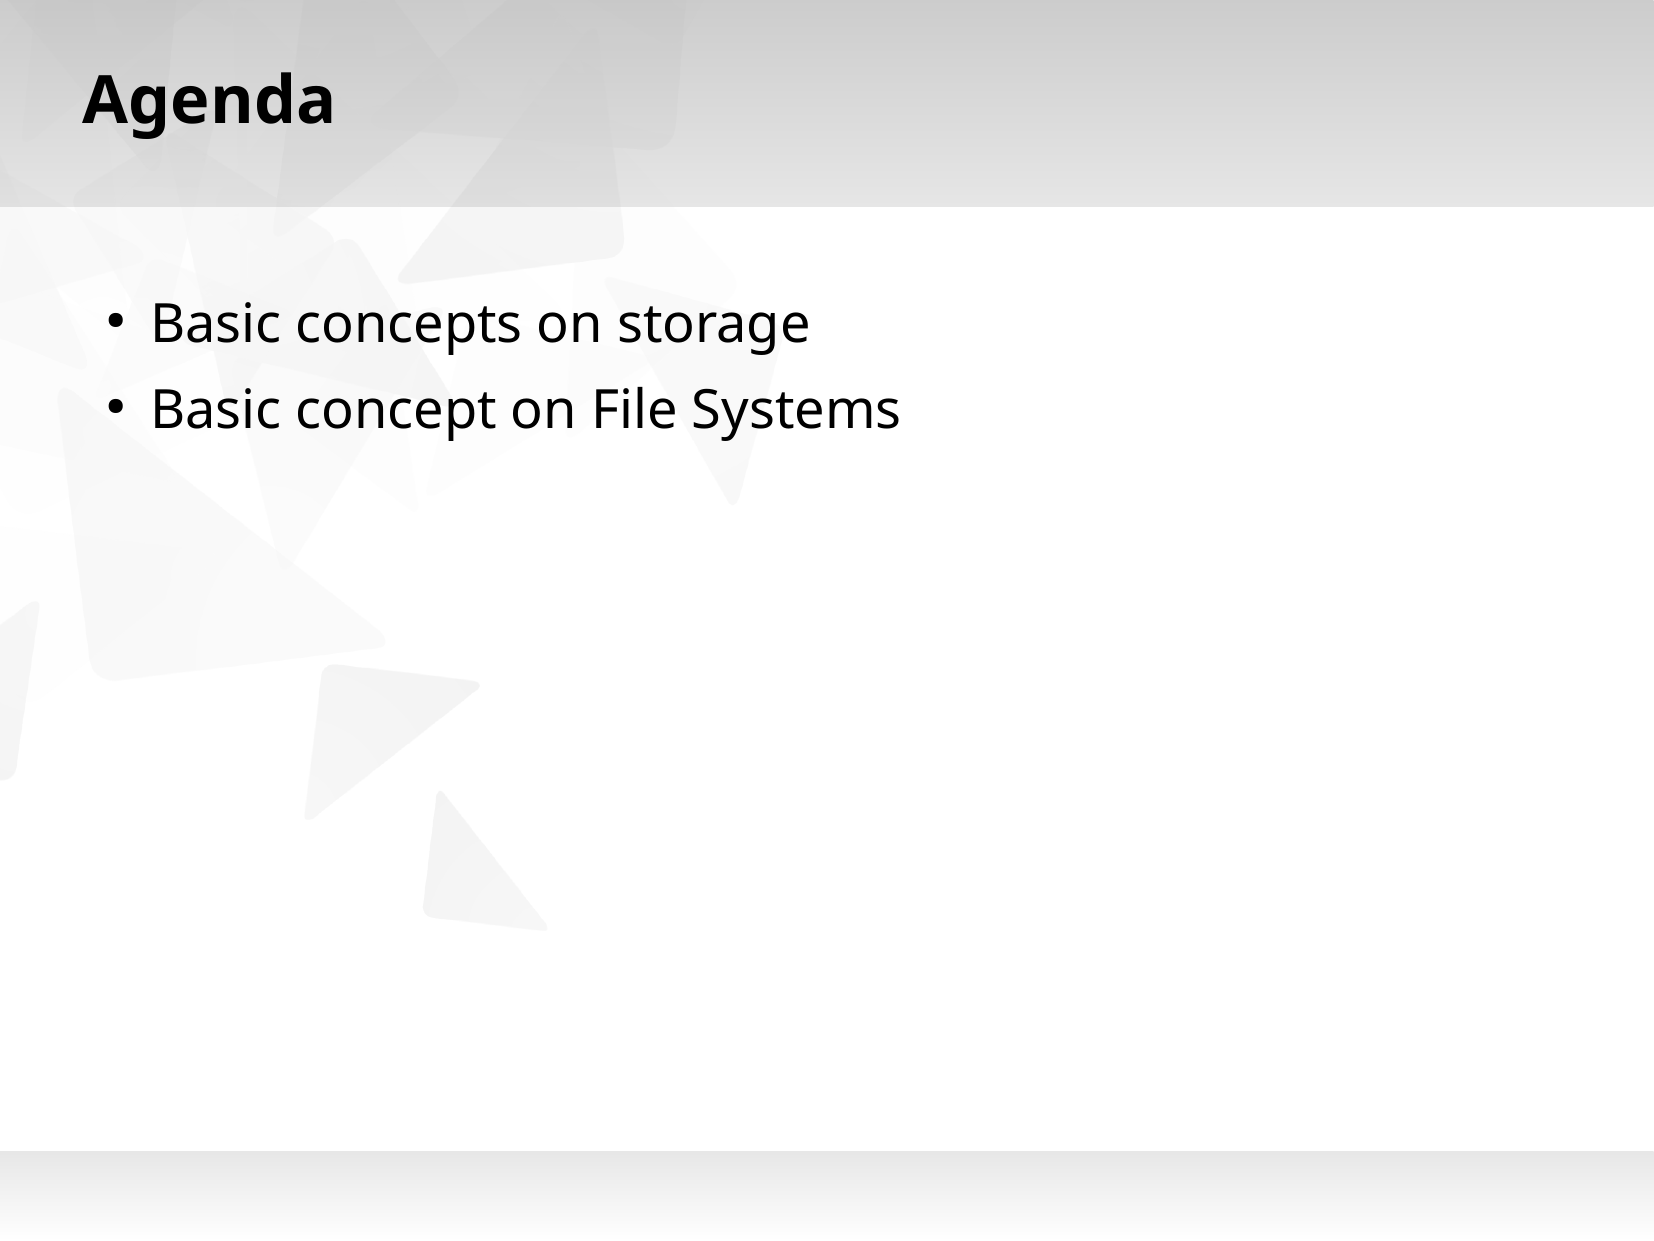

# Agenda
Basic concepts on storage
Basic concept on File Systems